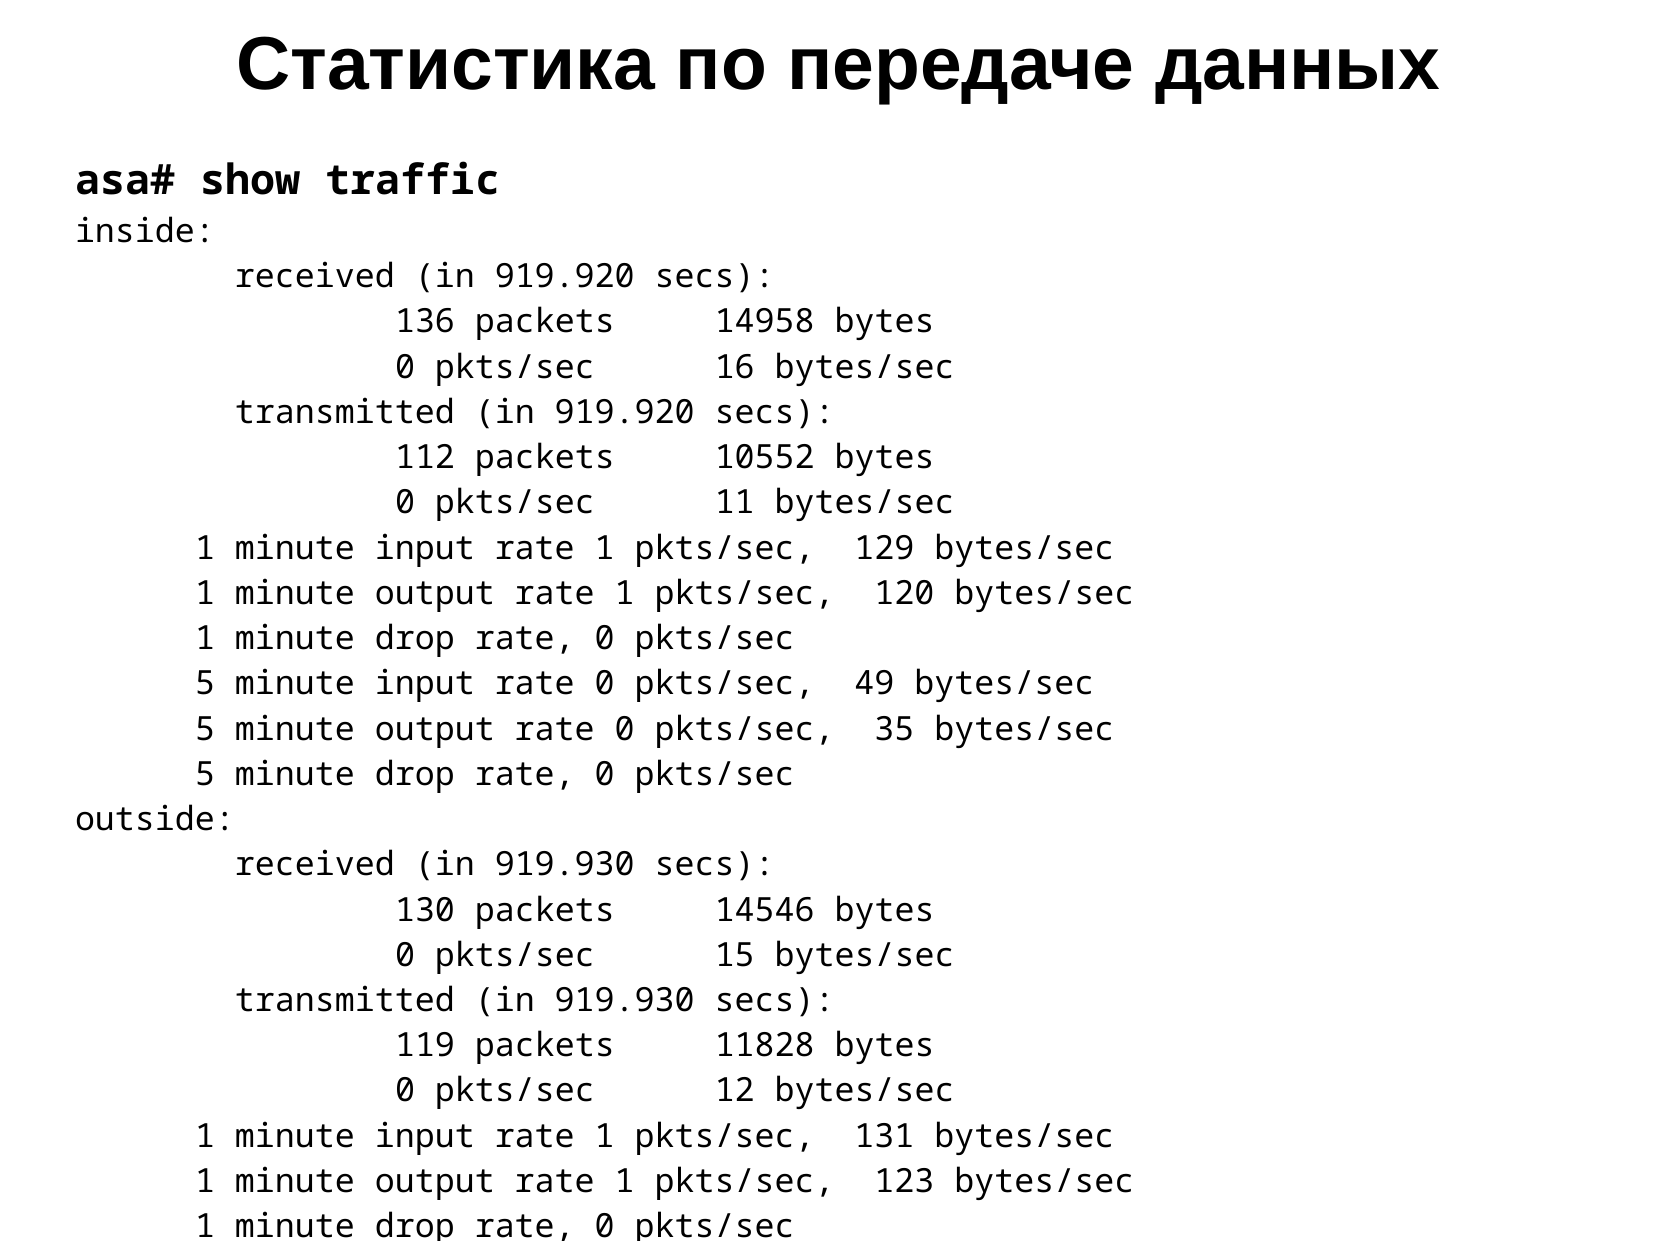

Статистика по передаче данных
# asa# show traffic
inside:
 received (in 919.920 secs):
 136 packets 14958 bytes
 0 pkts/sec 16 bytes/sec
 transmitted (in 919.920 secs):
 112 packets 10552 bytes
 0 pkts/sec 11 bytes/sec
 1 minute input rate 1 pkts/sec, 129 bytes/sec
 1 minute output rate 1 pkts/sec, 120 bytes/sec
 1 minute drop rate, 0 pkts/sec
 5 minute input rate 0 pkts/sec, 49 bytes/sec
 5 minute output rate 0 pkts/sec, 35 bytes/sec
 5 minute drop rate, 0 pkts/sec
outside:
 received (in 919.930 secs):
 130 packets 14546 bytes
 0 pkts/sec 15 bytes/sec
 transmitted (in 919.930 secs):
 119 packets 11828 bytes
 0 pkts/sec 12 bytes/sec
 1 minute input rate 1 pkts/sec, 131 bytes/sec
 1 minute output rate 1 pkts/sec, 123 bytes/sec
 1 minute drop rate, 0 pkts/sec
 5 minute input rate 0 pkts/sec, 48 bytes/sec
 5 minute output rate 0 pkts/sec, 39 bytes/sec
 5 minute drop rate, 0 pkts/sec